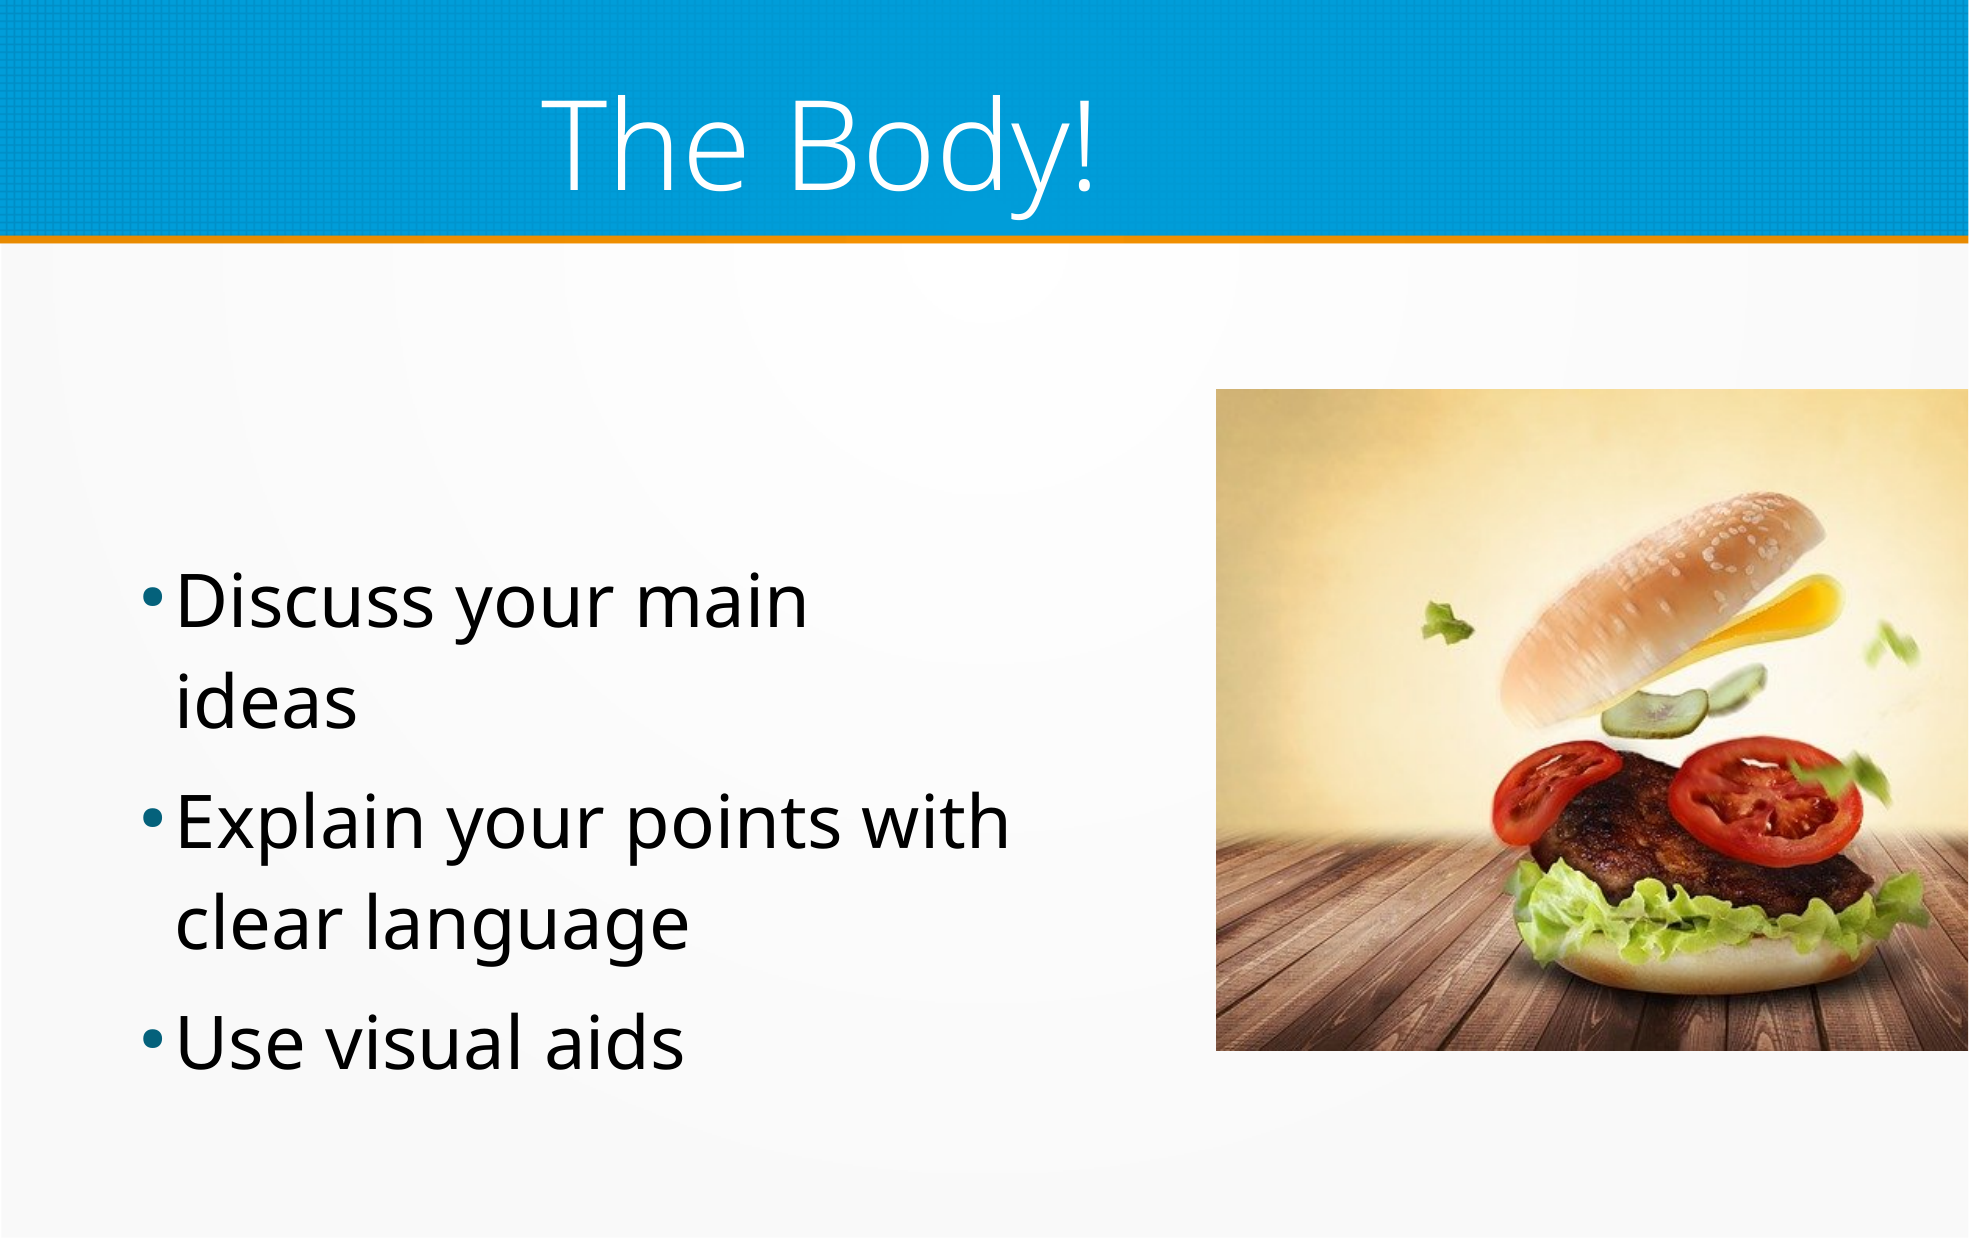

# The Body!
Discuss your main
ideas
Explain your points with
clear language
Use visual aids